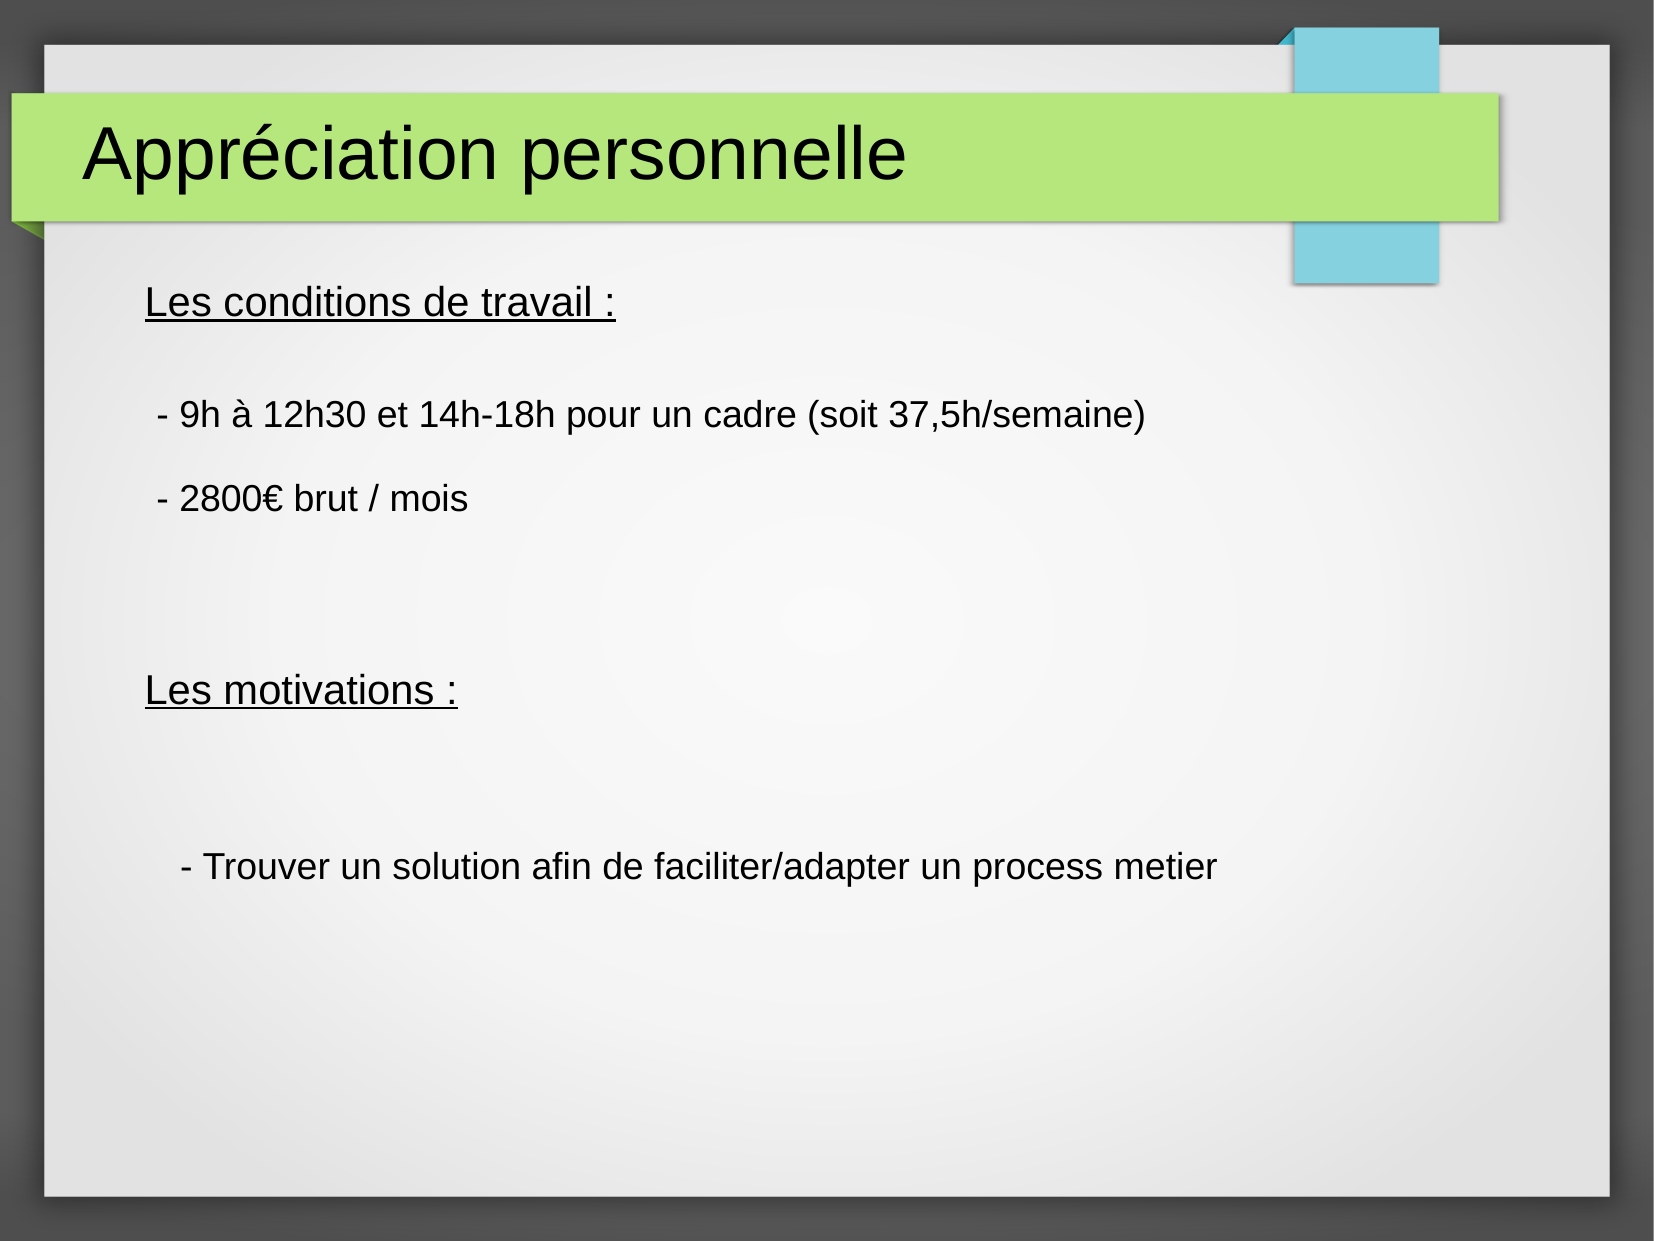

# Appréciation personnelle
Les conditions de travail :
- 9h à 12h30 et 14h-18h pour un cadre (soit 37,5h/semaine)
- 2800€ brut / mois
Les motivations :
- Trouver un solution afin de faciliter/adapter un process metier